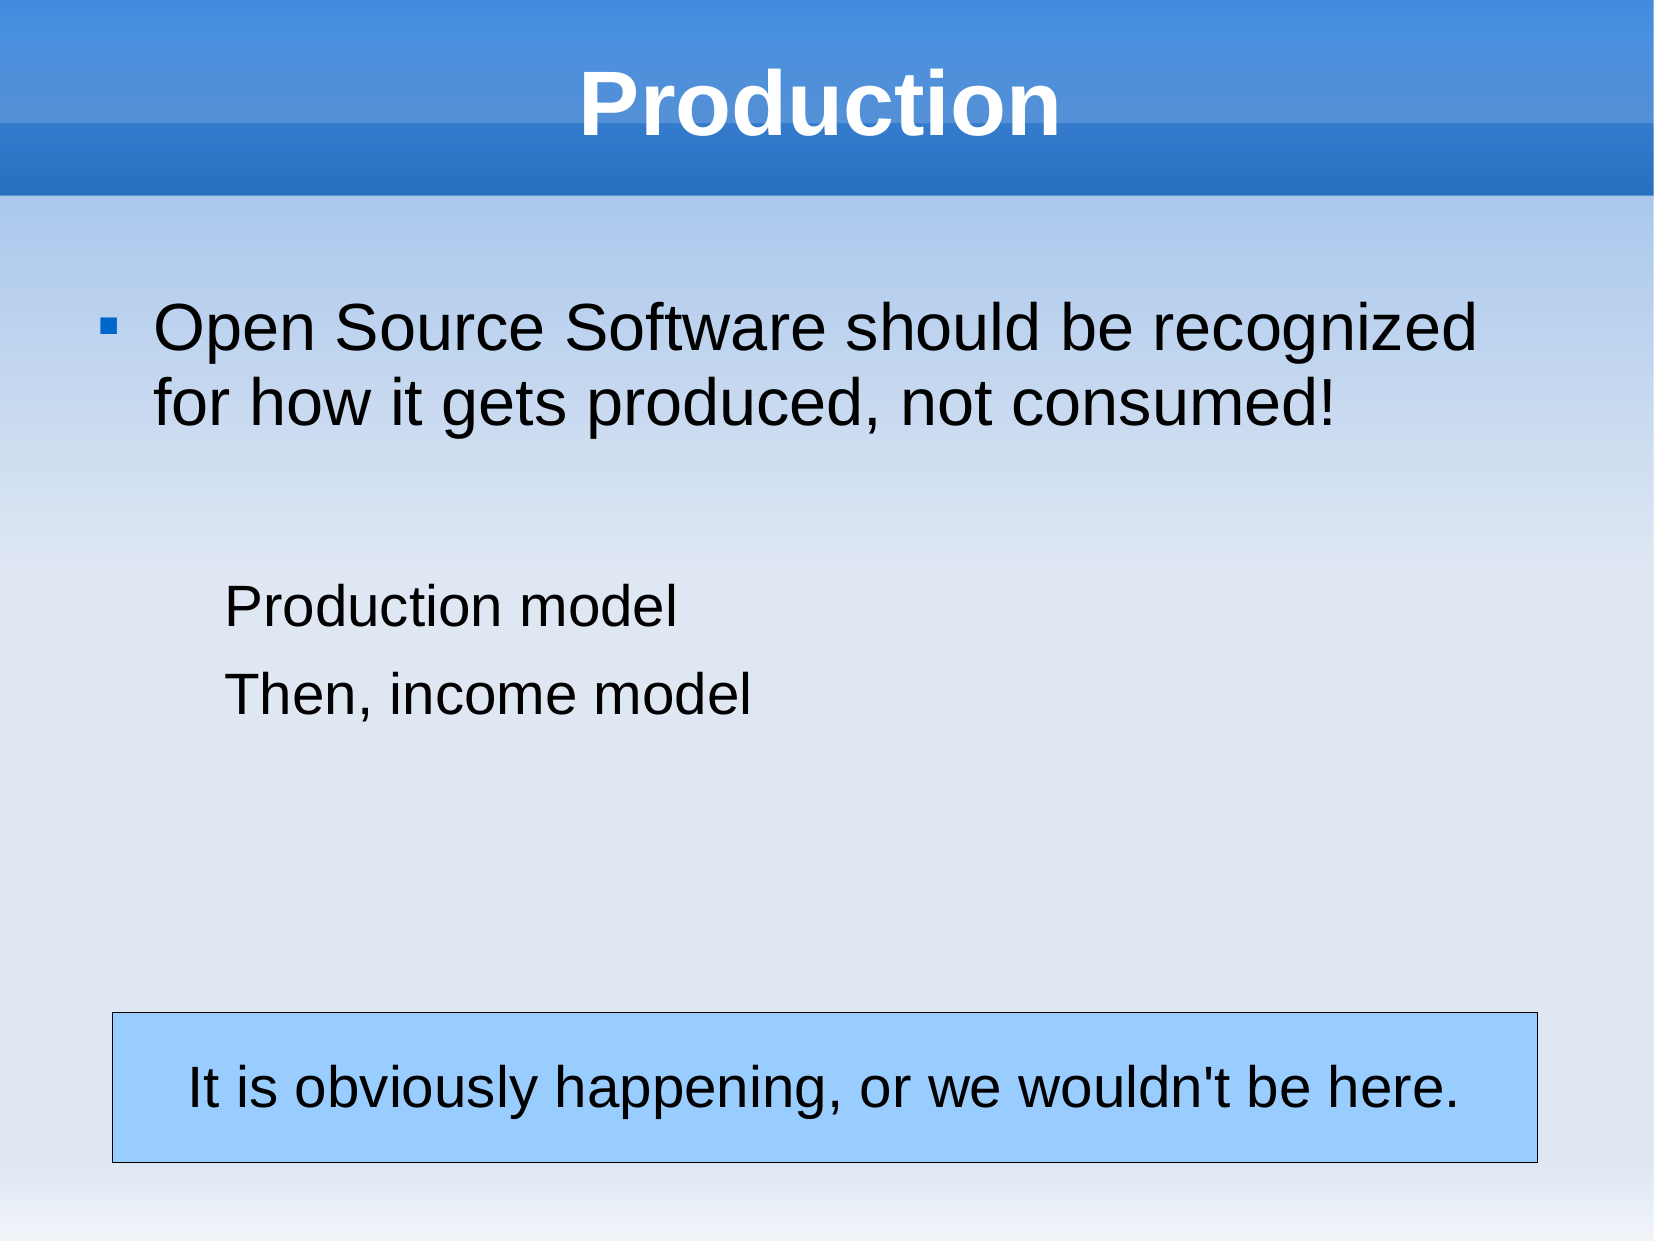

# Production
Open Source Software should be recognized for how it gets produced, not consumed!
Production model
Then, income model
It is obviously happening, or we wouldn't be here.